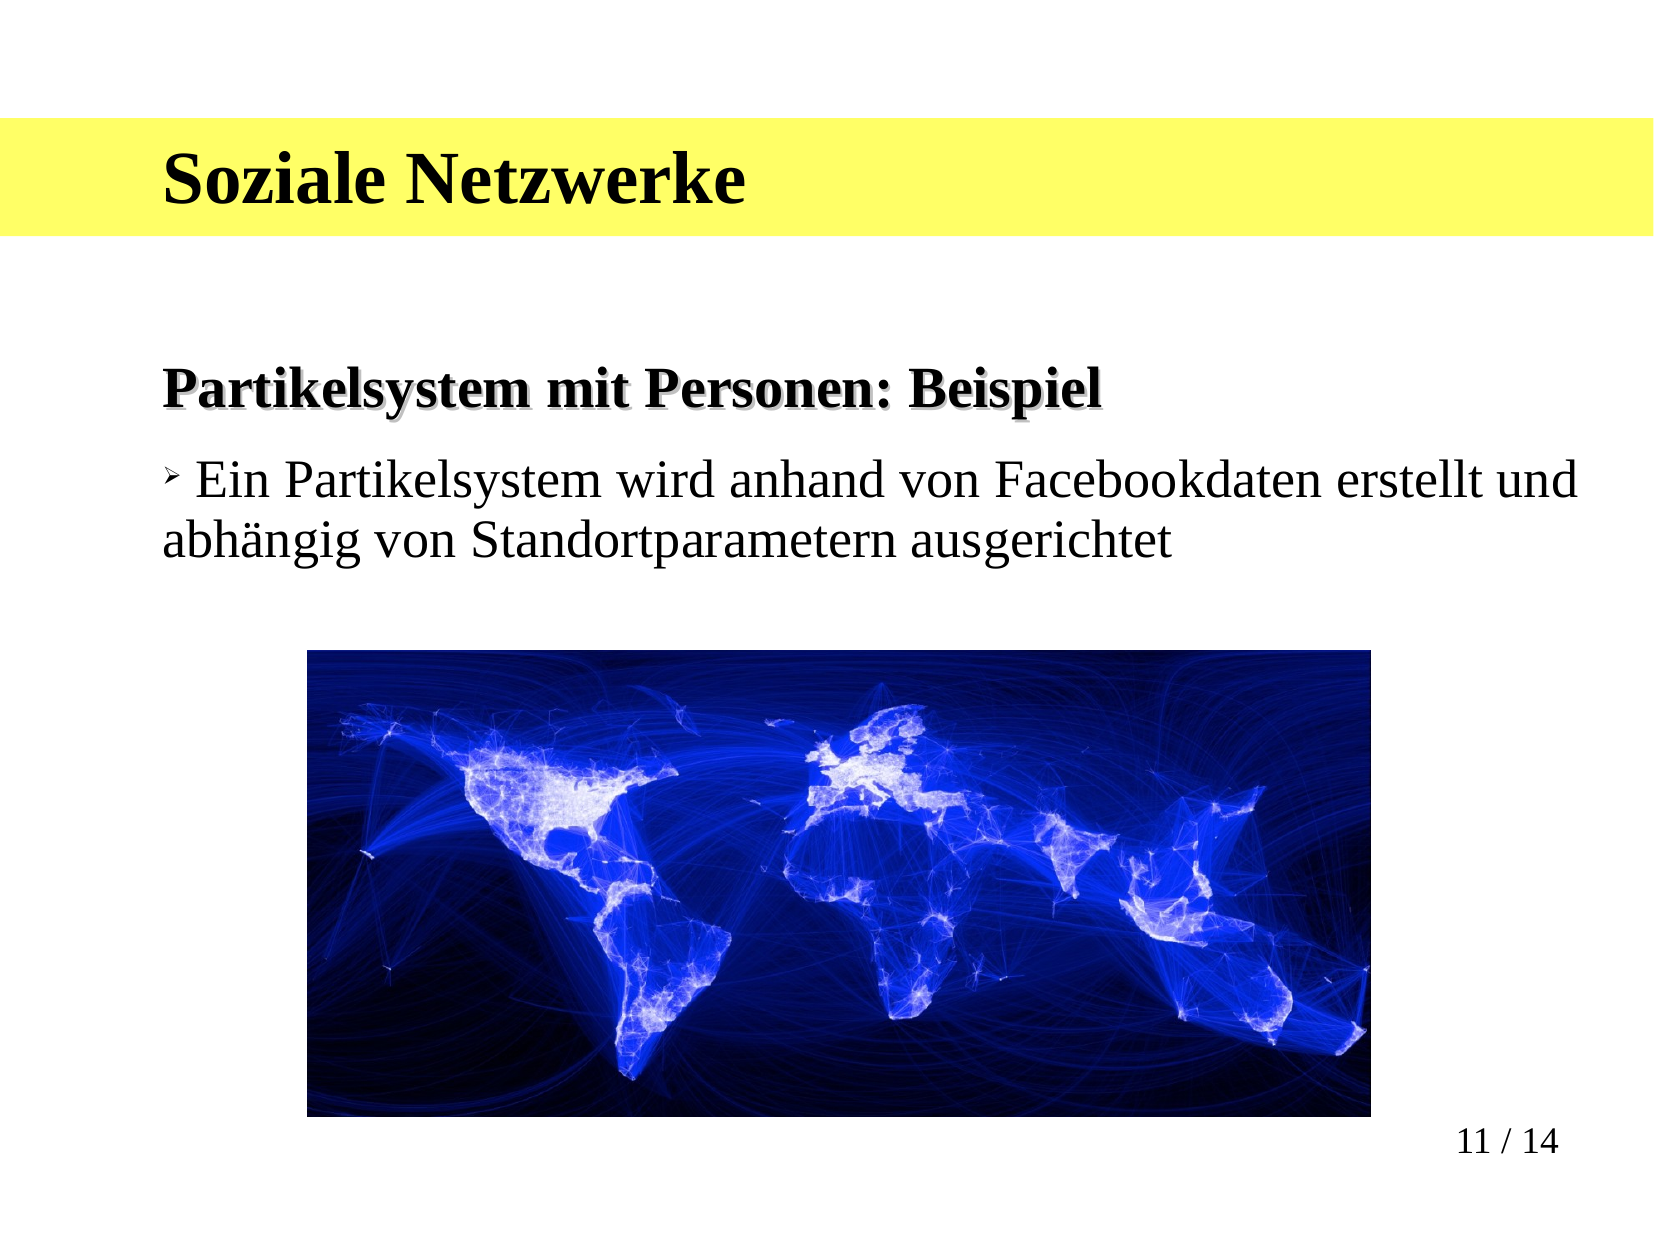

Soziale Netzwerke
Partikelsystem mit Personen: Beispiel
 Ein Partikelsystem wird anhand von Facebookdaten erstellt und abhängig von Standortparametern ausgerichtet